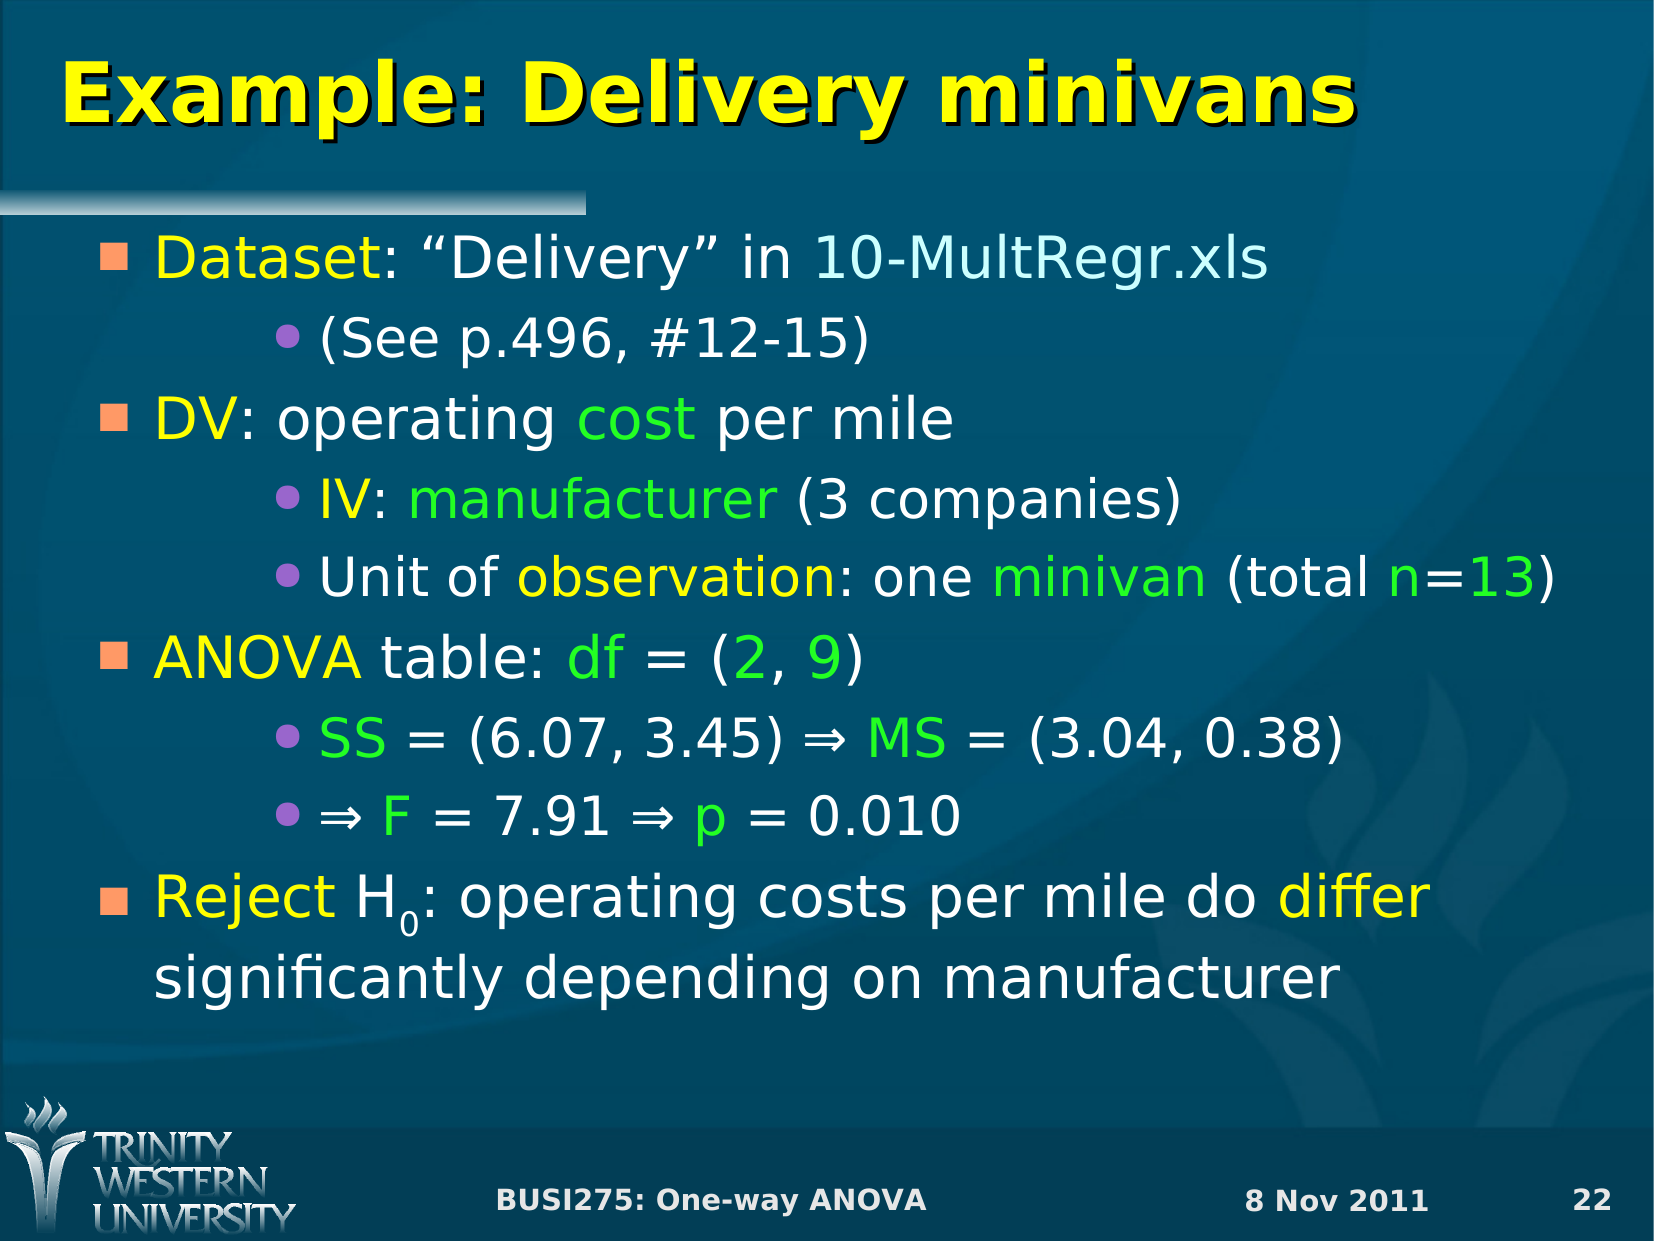

# Example: Delivery minivans
Dataset: “Delivery” in 10-MultRegr.xls
(See p.496, #12-15)
DV: operating cost per mile
IV: manufacturer (3 companies)
Unit of observation: one minivan (total n=13)
ANOVA table: df = (2, 9)
SS = (6.07, 3.45) ⇒ MS = (3.04, 0.38)
⇒ F = 7.91 ⇒ p = 0.010
Reject H0: operating costs per mile do differ significantly depending on manufacturer
BUSI275: One-way ANOVA
8 Nov 2011
22